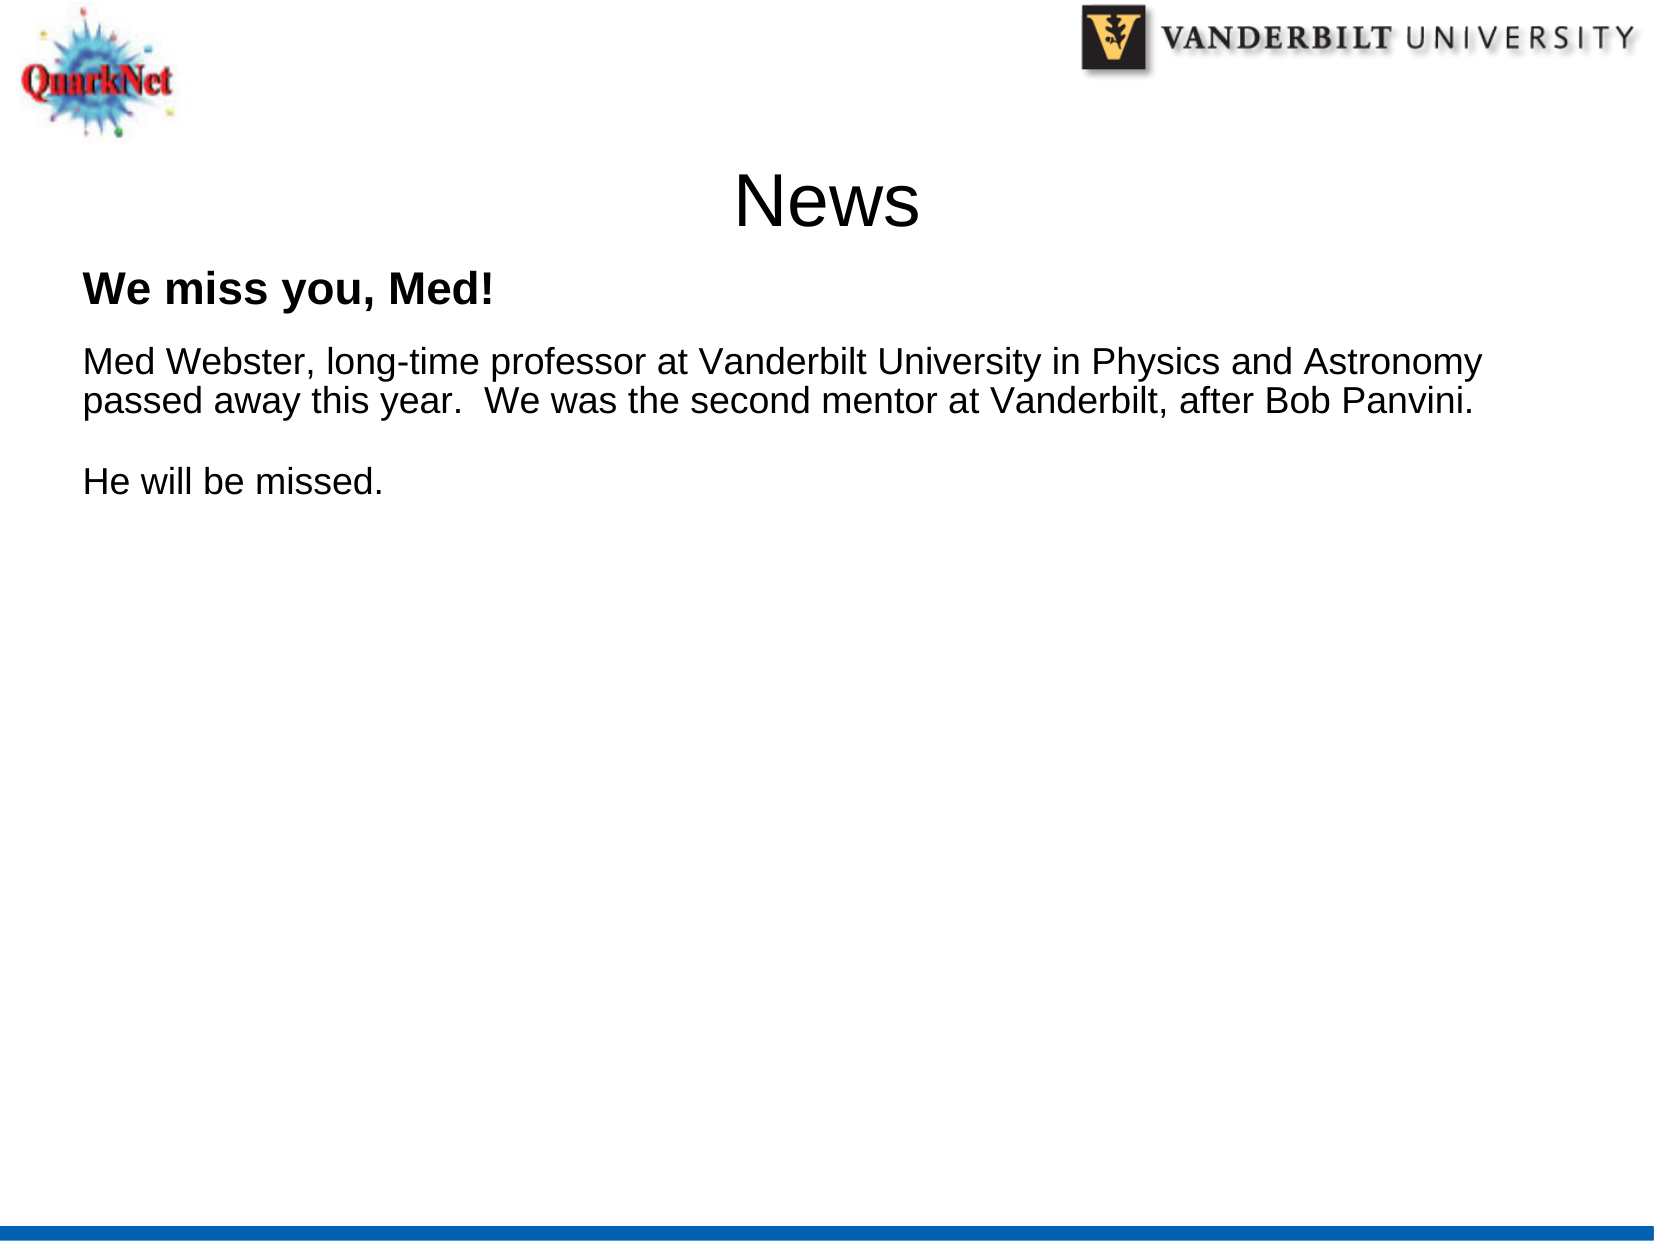

# News
We miss you, Med!
Med Webster, long-time professor at Vanderbilt University in Physics and Astronomy passed away this year. We was the second mentor at Vanderbilt, after Bob Panvini.
He will be missed.